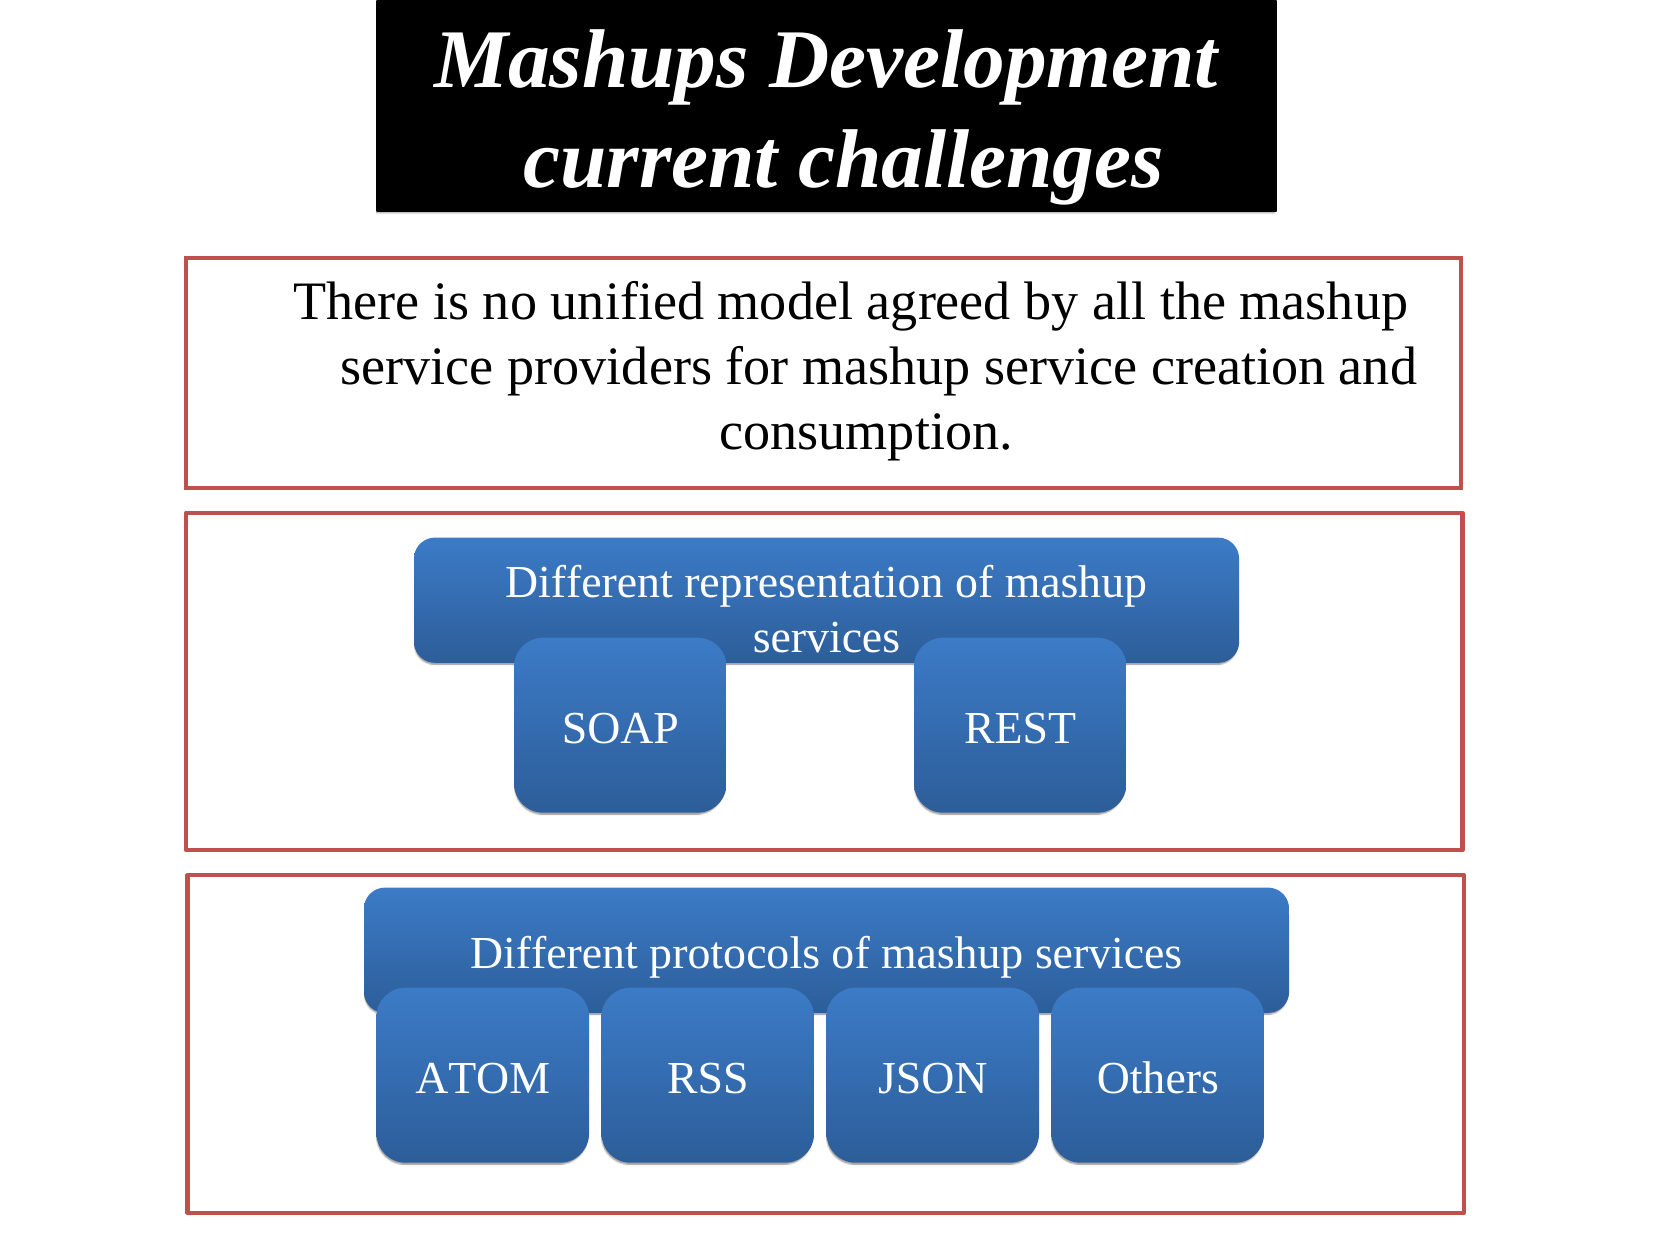

# Mashups Development current challenges
There is no unified model agreed by all the mashup service providers for mashup service creation and consumption.
Different representation of mashup services
SOAP
REST
Different protocols of mashup services
ATOM
RSS
JSON
Others